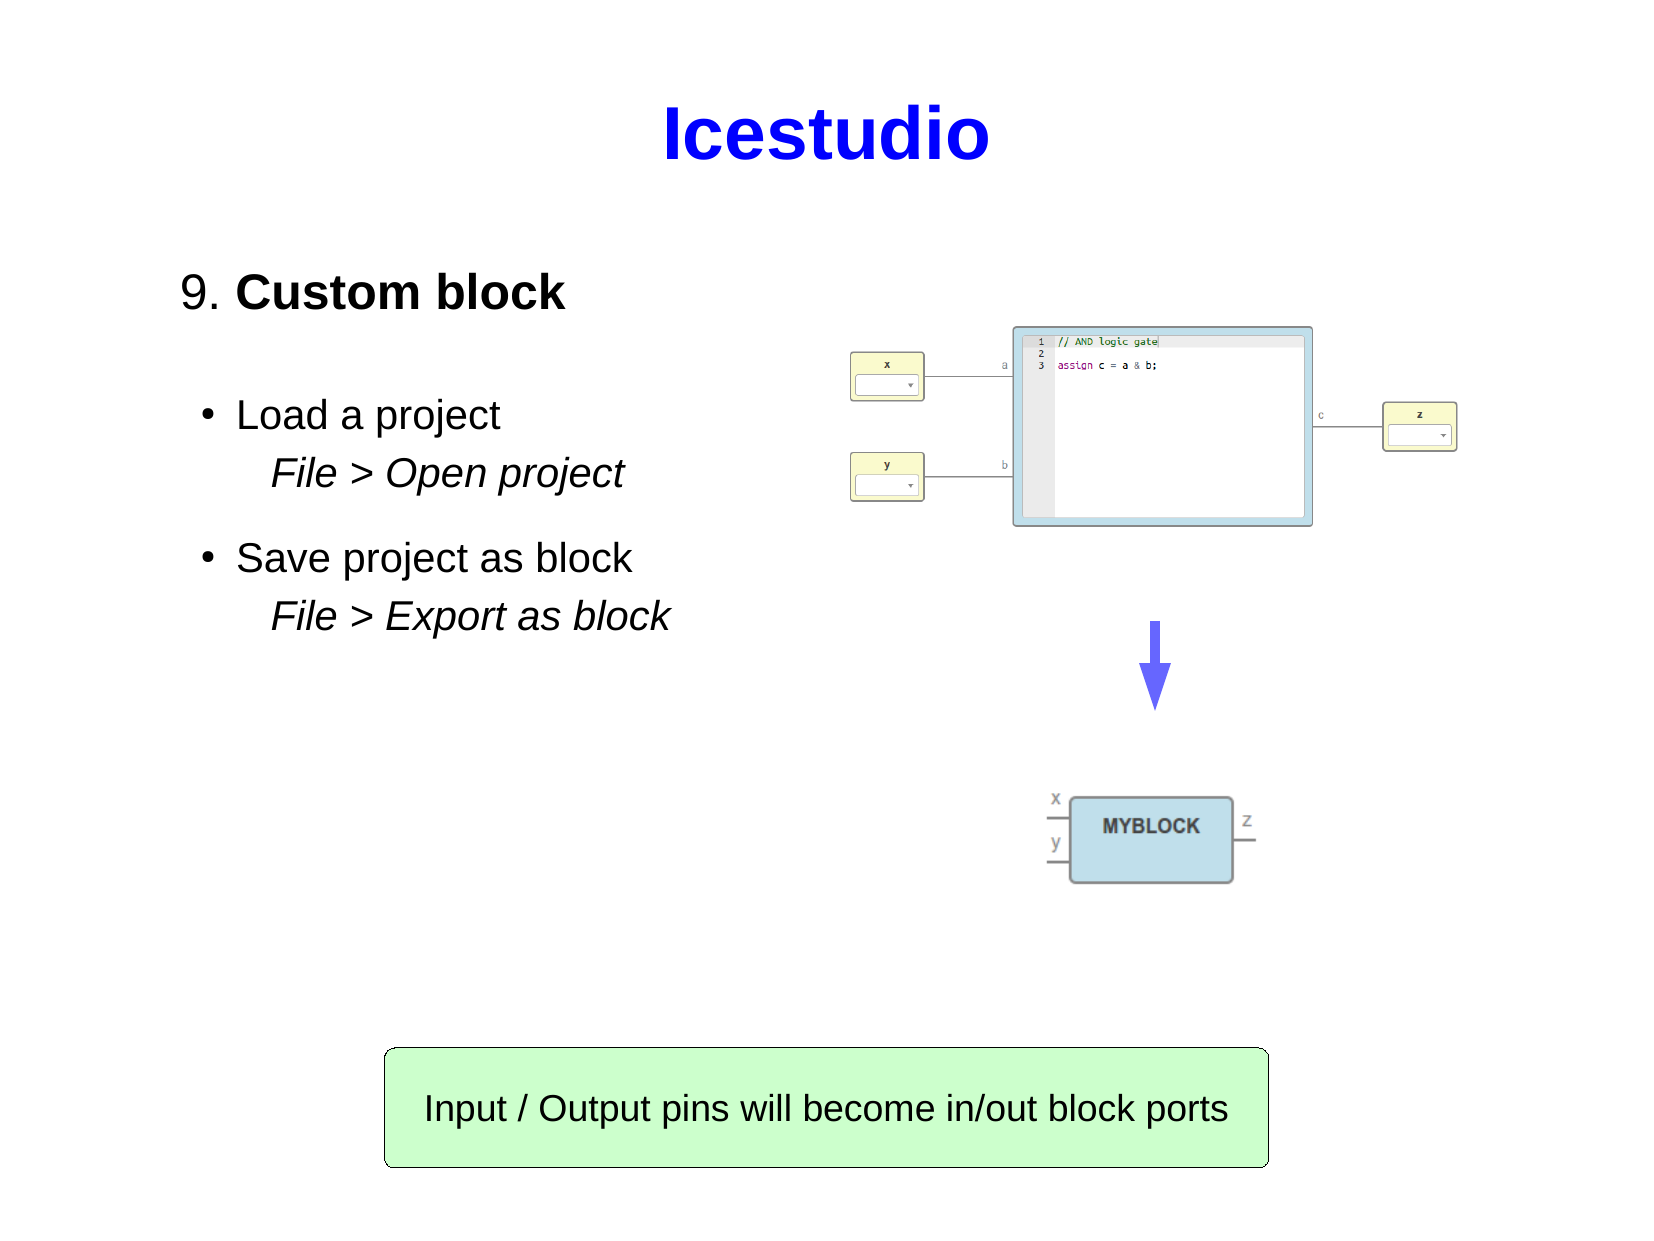

# Icestudio
9. Custom block
Load a project
 File > Open project
Save project as block
 File > Export as block
Input / Output pins will become in/out block ports